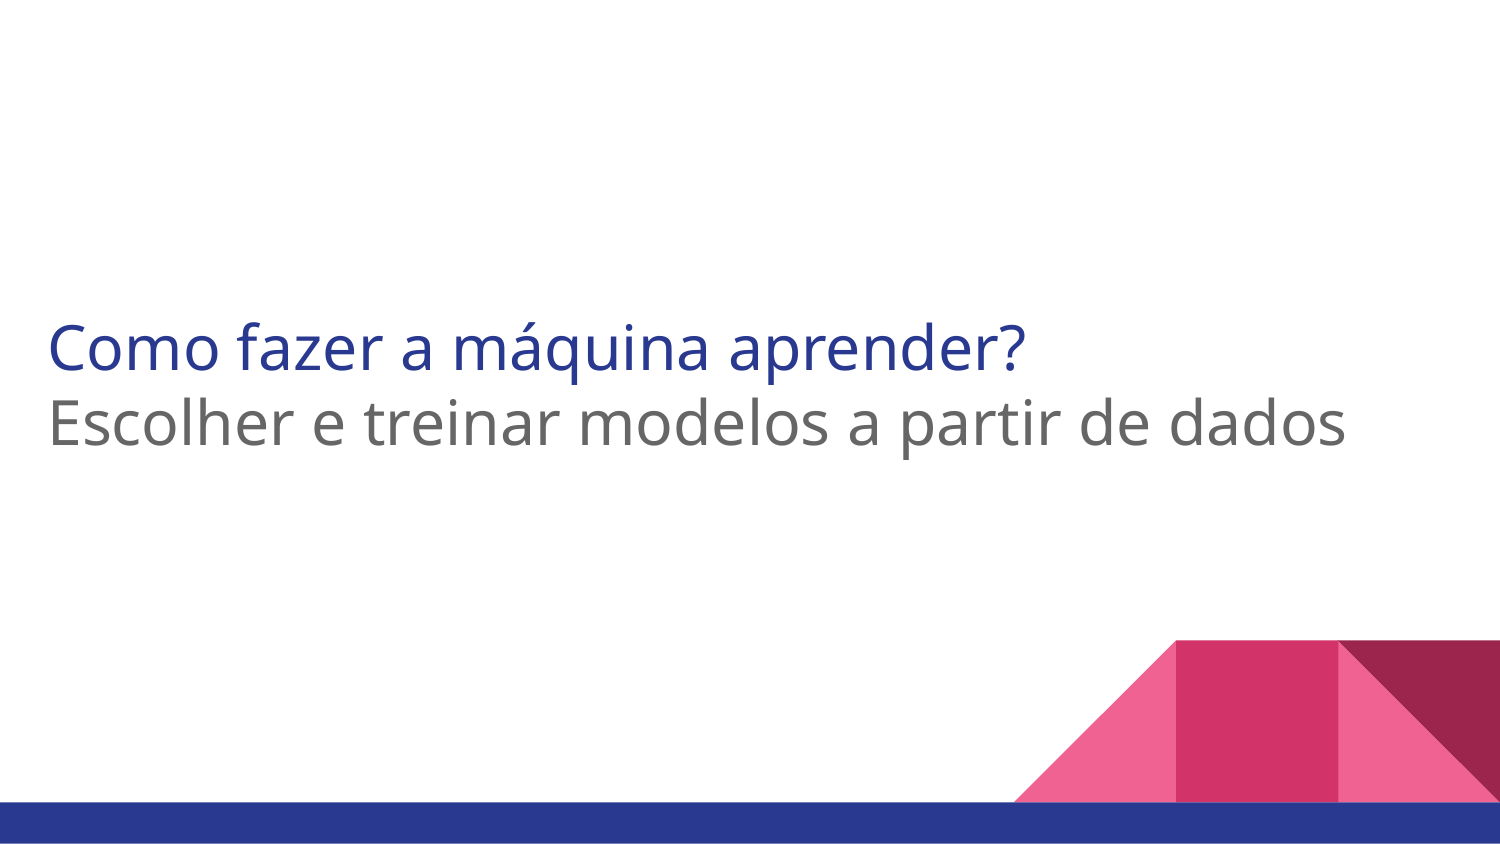

# Como fazer a máquina aprender? Escolher e treinar modelos a partir de dados